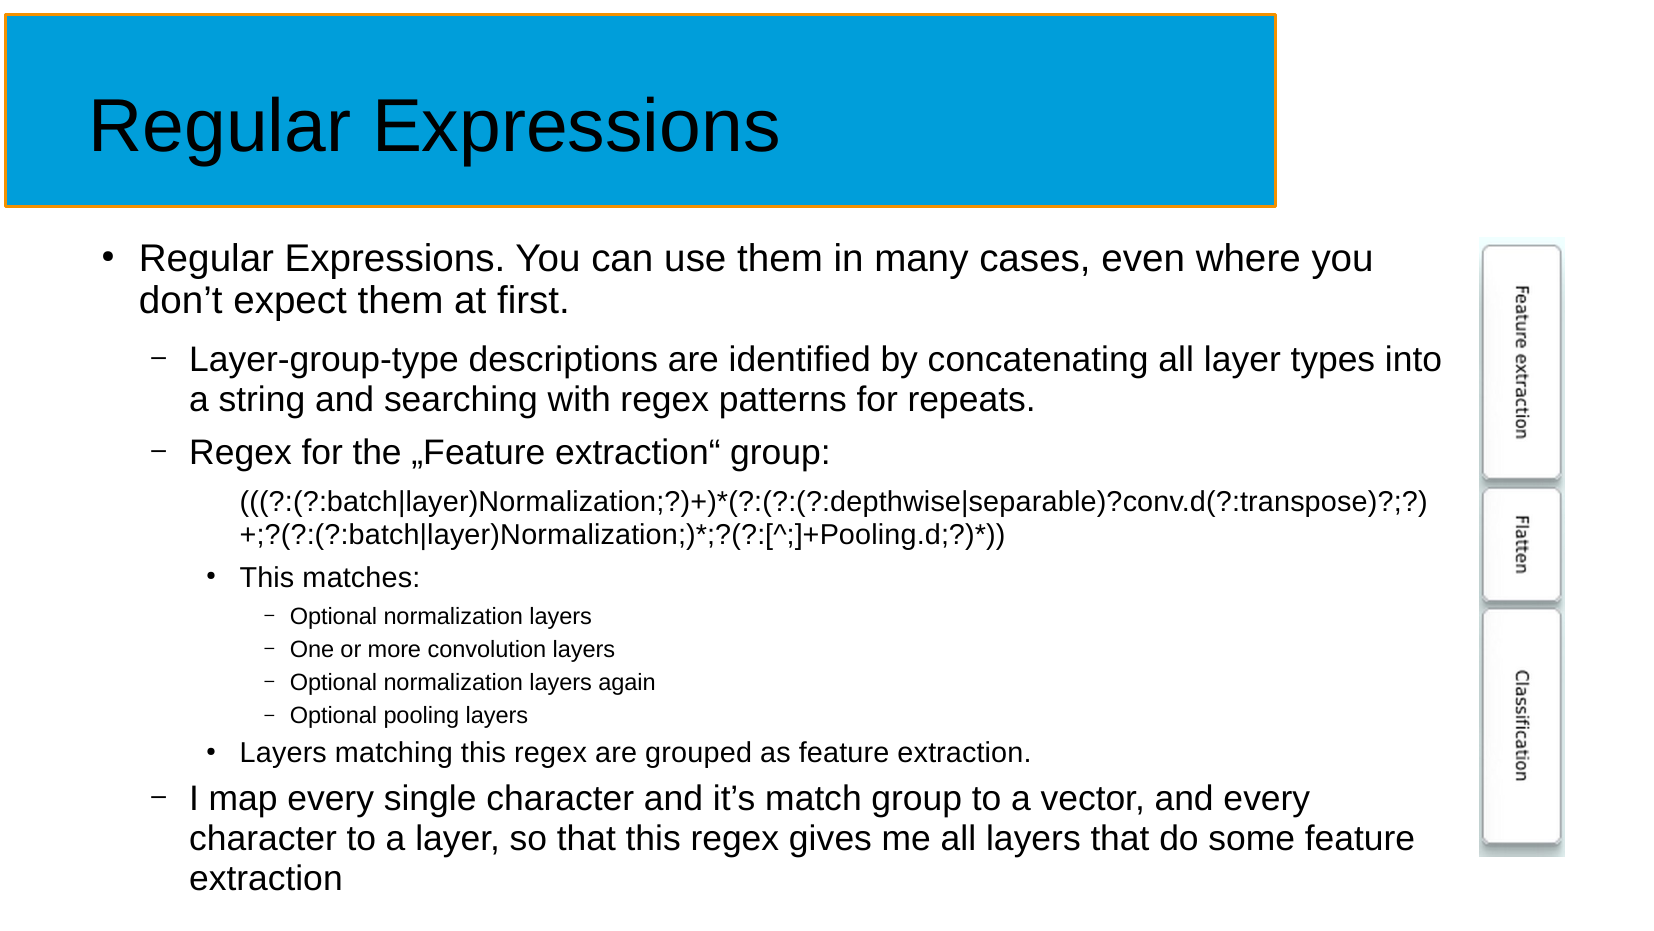

# Regular Expressions
Regular Expressions. You can use them in many cases, even where you don’t expect them at first.
Layer-group-type descriptions are identified by concatenating all layer types into a string and searching with regex patterns for repeats.
Regex for the „Feature extraction“ group:
(((?:(?:batch|layer)Normalization;?)+)*(?:(?:(?:depthwise|separable)?conv.d(?:transpose)?;?)+;?(?:(?:batch|layer)Normalization;)*;?(?:[^;]+Pooling.d;?)*))
This matches:
Optional normalization layers
One or more convolution layers
Optional normalization layers again
Optional pooling layers
Layers matching this regex are grouped as feature extraction.
I map every single character and it’s match group to a vector, and every character to a layer, so that this regex gives me all layers that do some feature extraction